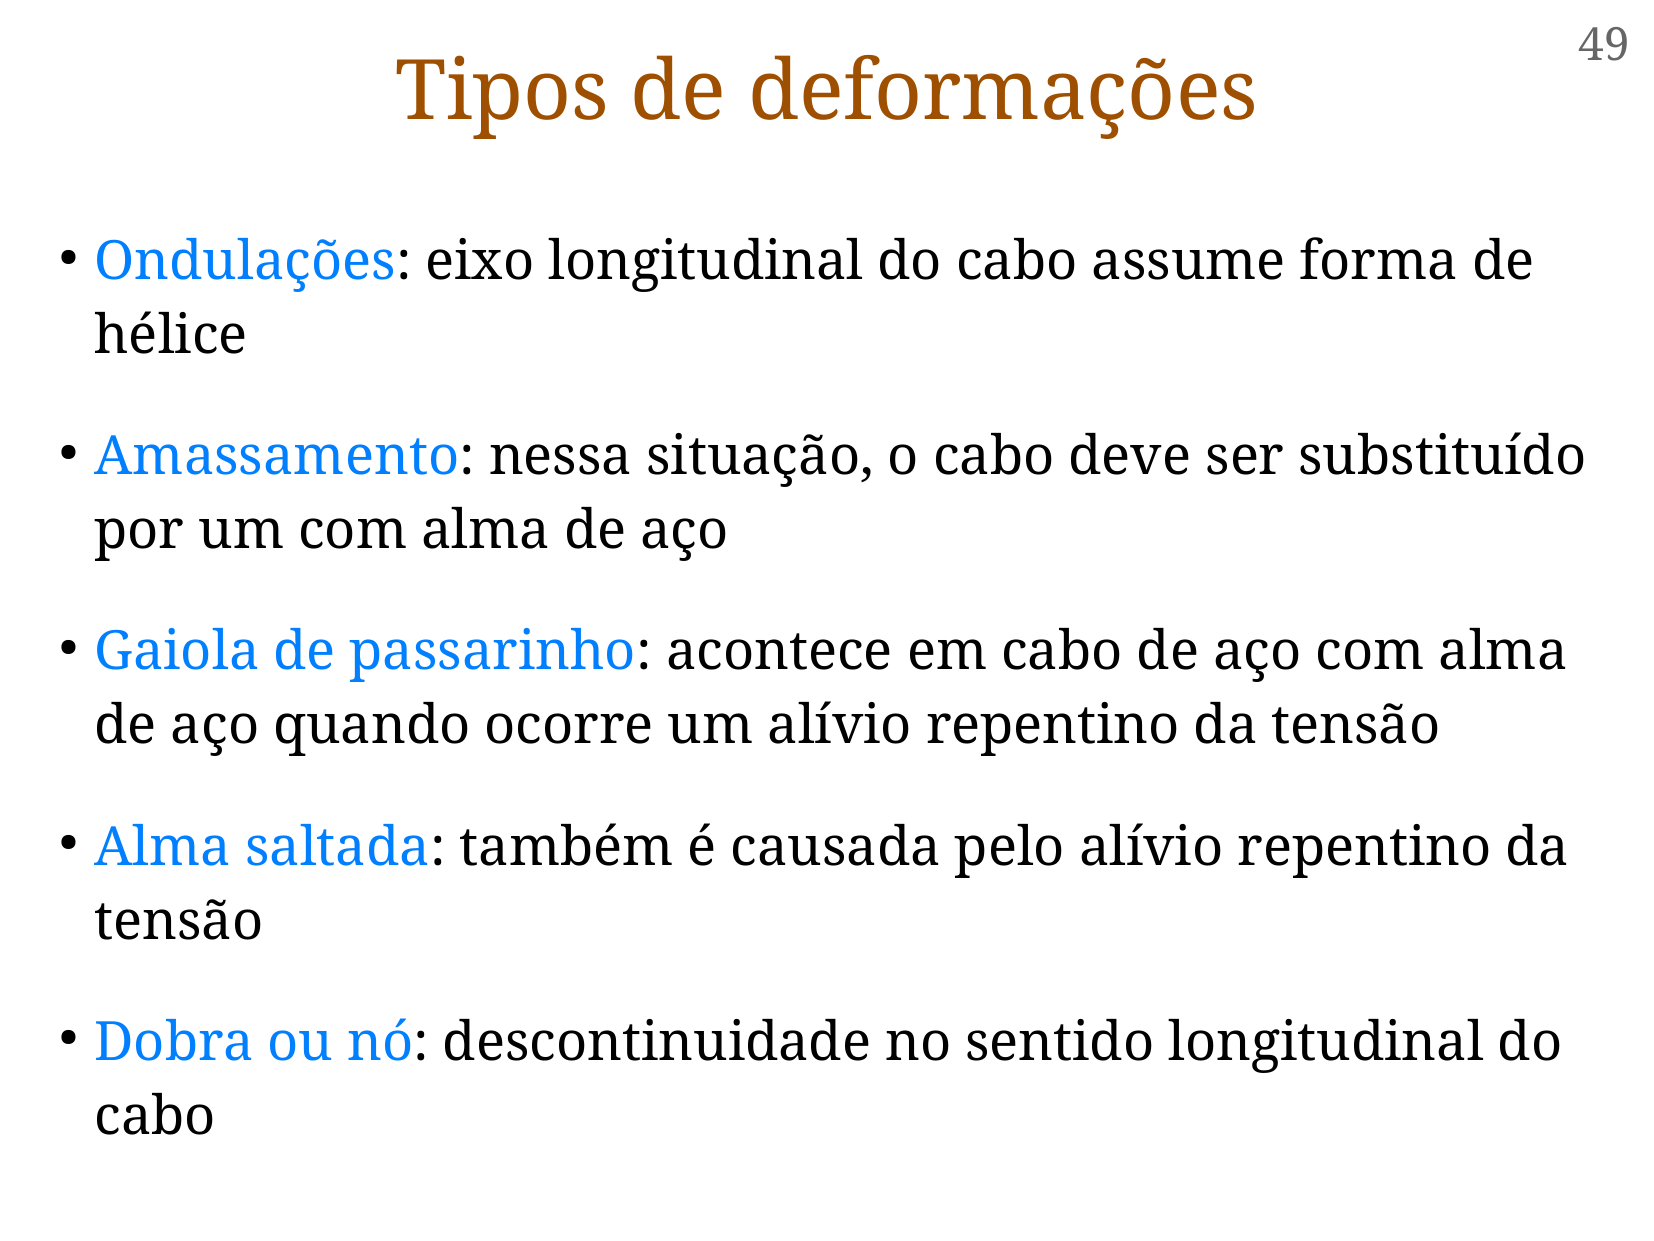

49
# Tipos de deformações
Ondulações: eixo longitudinal do cabo assume forma de hélice
Amassamento: nessa situação, o cabo deve ser substituído por um com alma de aço
Gaiola de passarinho: acontece em cabo de aço com alma de aço quando ocorre um alívio repentino da tensão
Alma saltada: também é causada pelo alívio repentino da tensão
Dobra ou nó: descontinuidade no sentido longitudinal do cabo